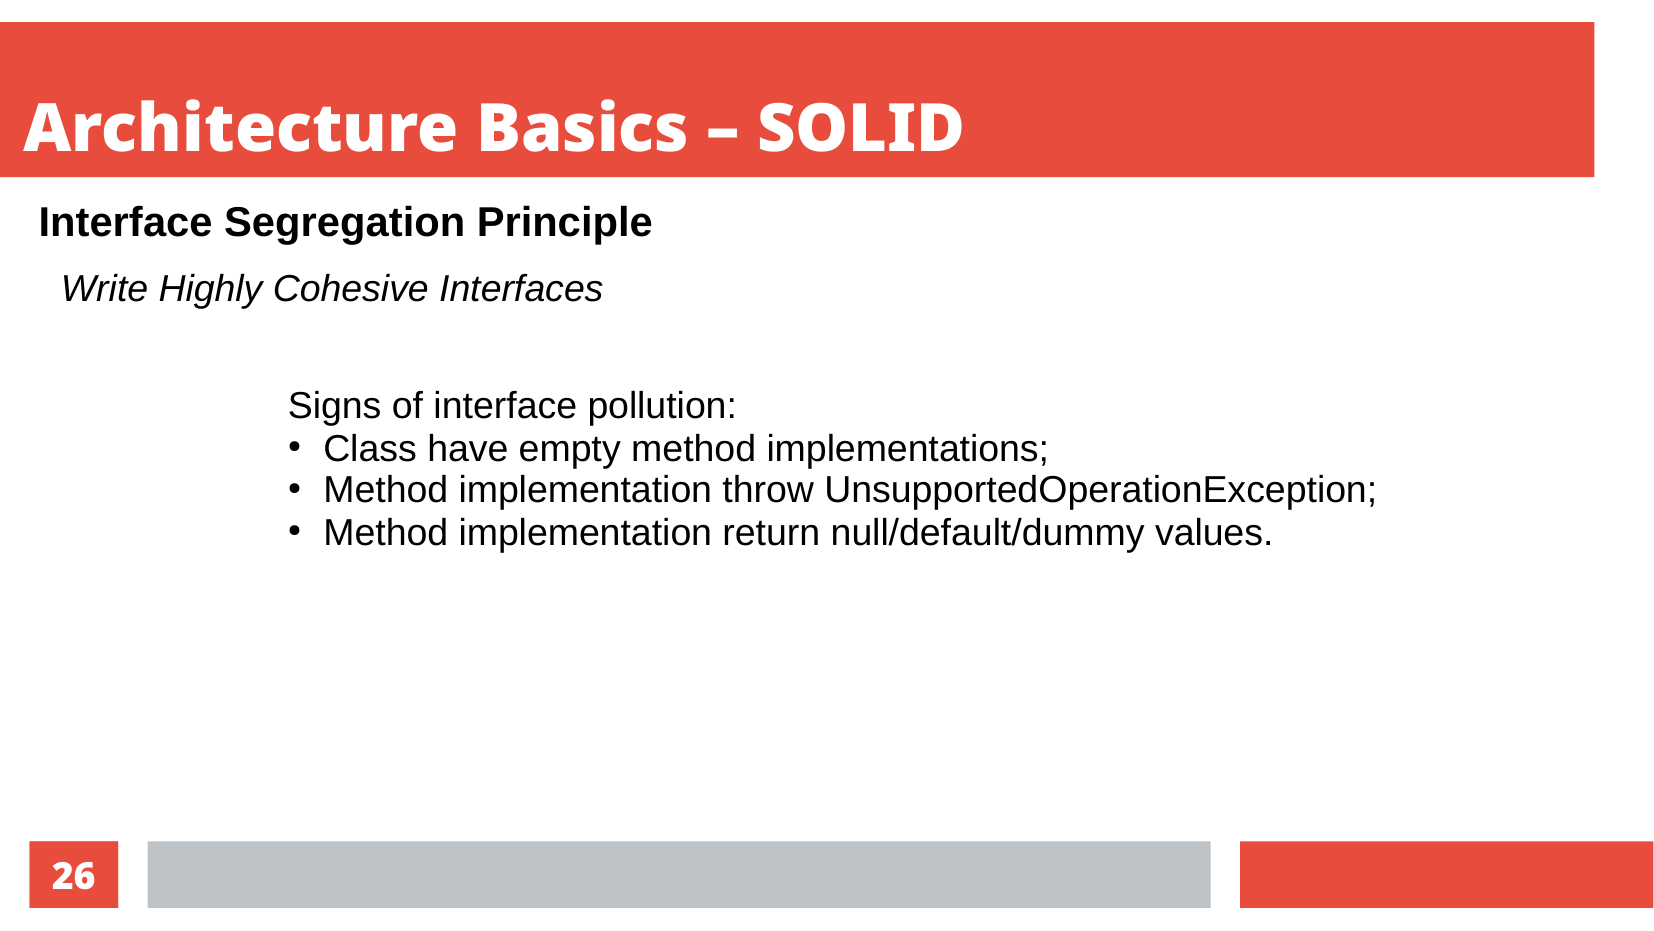

# Architecture Basics – SOLID
Interface Segregation Principle
Write Highly Cohesive Interfaces
Signs of interface pollution:
Class have empty method implementations;
Method implementation throw UnsupportedOperationException;
Method implementation return null/default/dummy values.
26